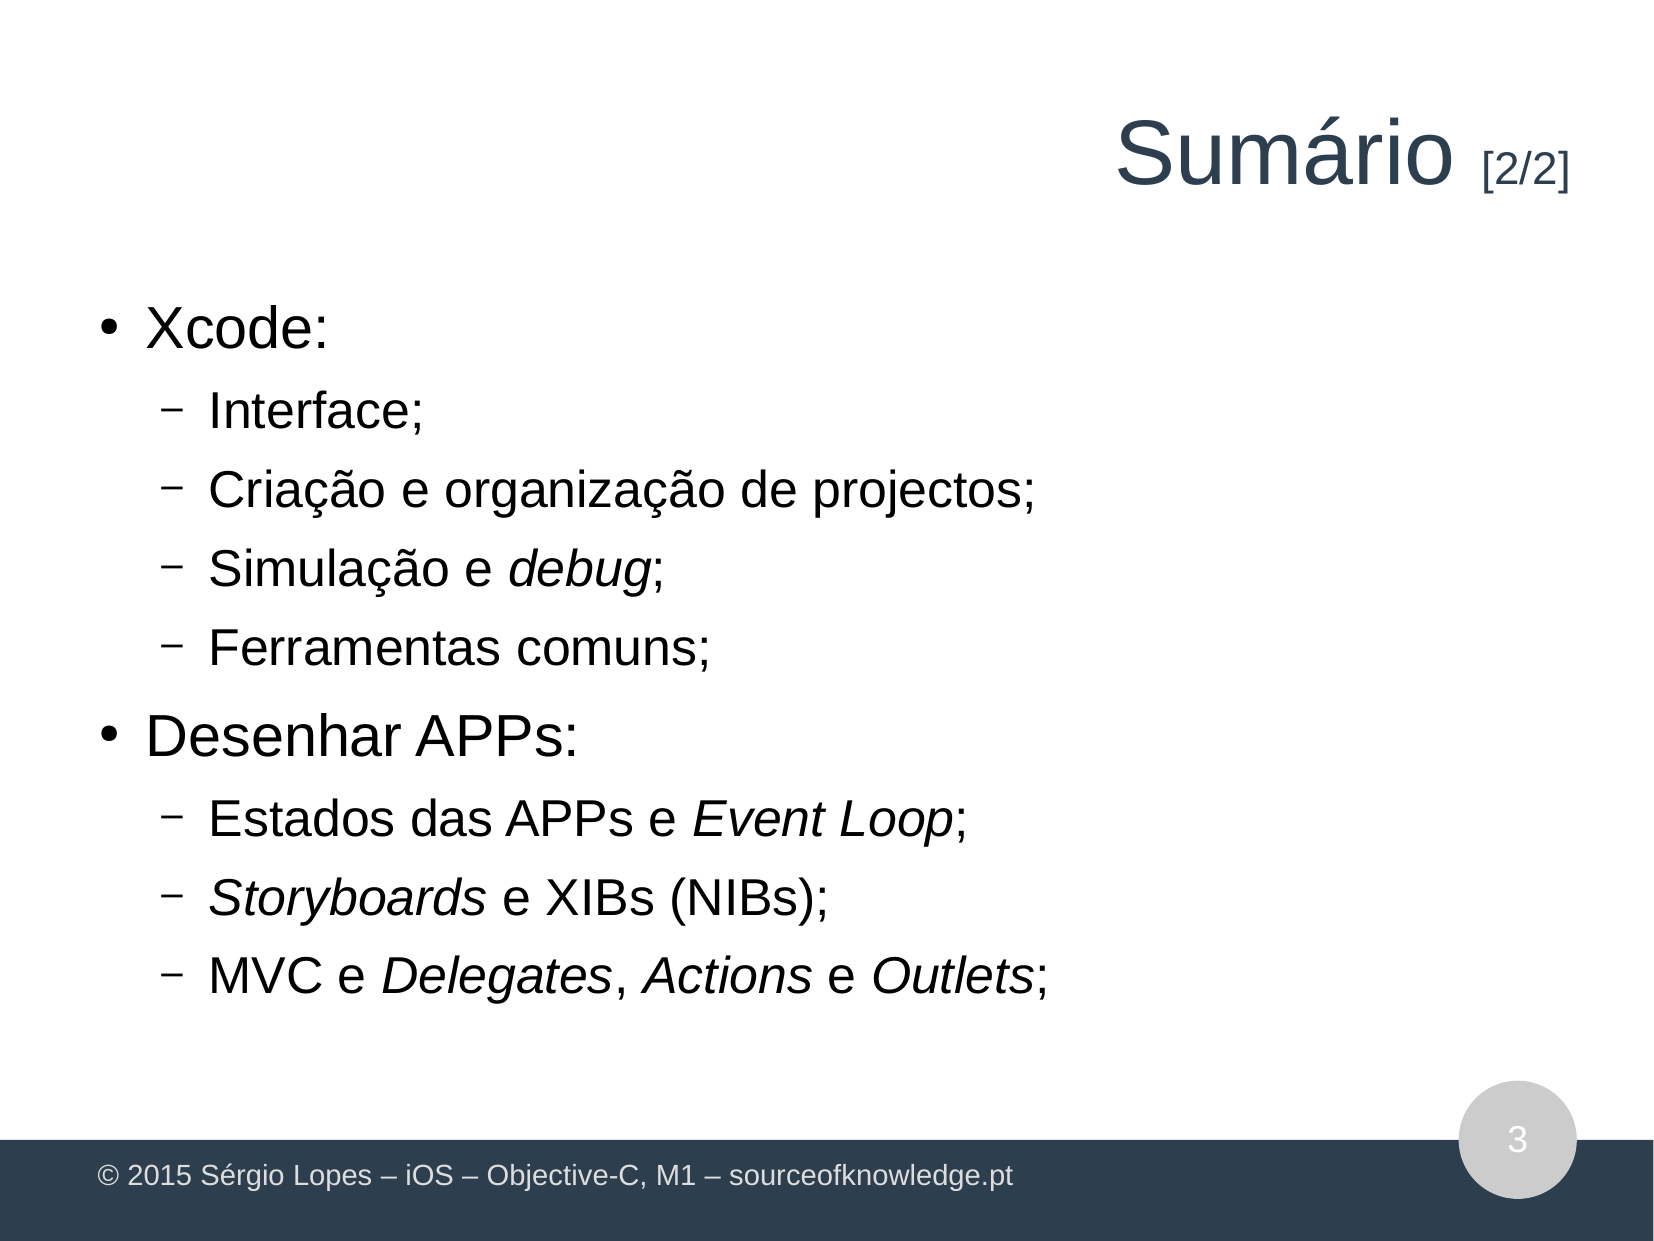

# Sumário [2/2]
Xcode:
Interface;
Criação e organização de projectos;
Simulação e debug;
Ferramentas comuns;
Desenhar APPs:
Estados das APPs e Event Loop;
Storyboards e XIBs (NIBs);
MVC e Delegates, Actions e Outlets;
3
© 2015 Sérgio Lopes – iOS – Objective-C, M1 – sourceofknowledge.pt